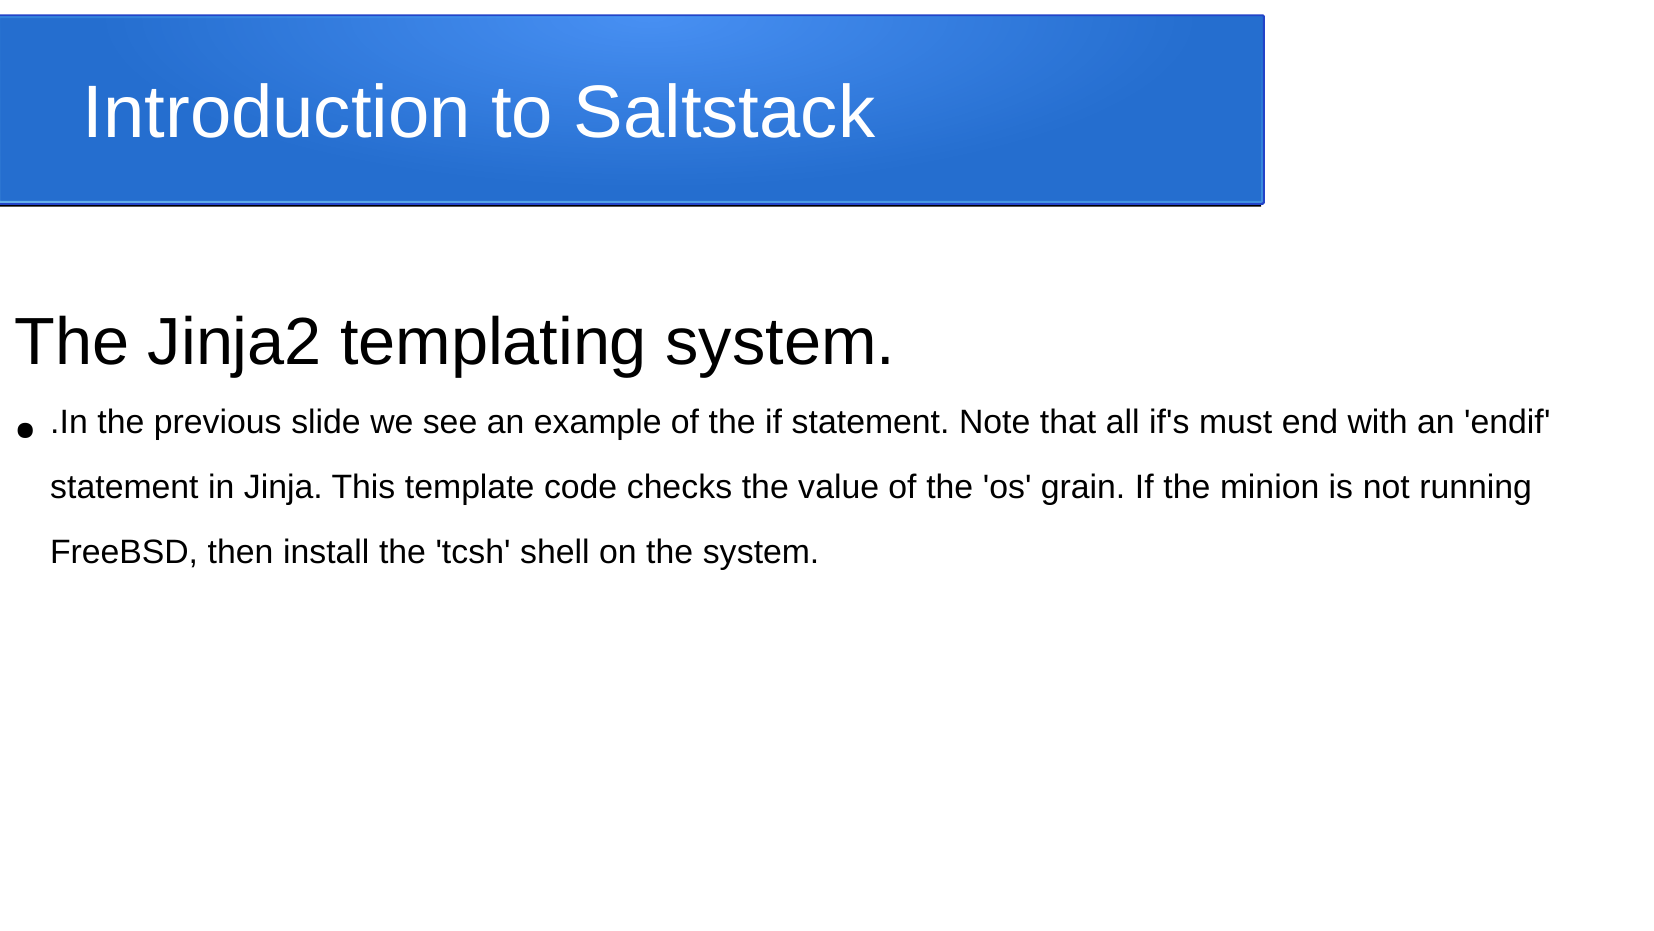

# Introduction to Saltstack
The Jinja2 templating system.
.In the previous slide we see an example of the if statement. Note that all if's must end with an 'endif' statement in Jinja. This template code checks the value of the 'os' grain. If the minion is not running FreeBSD, then install the 'tcsh' shell on the system.